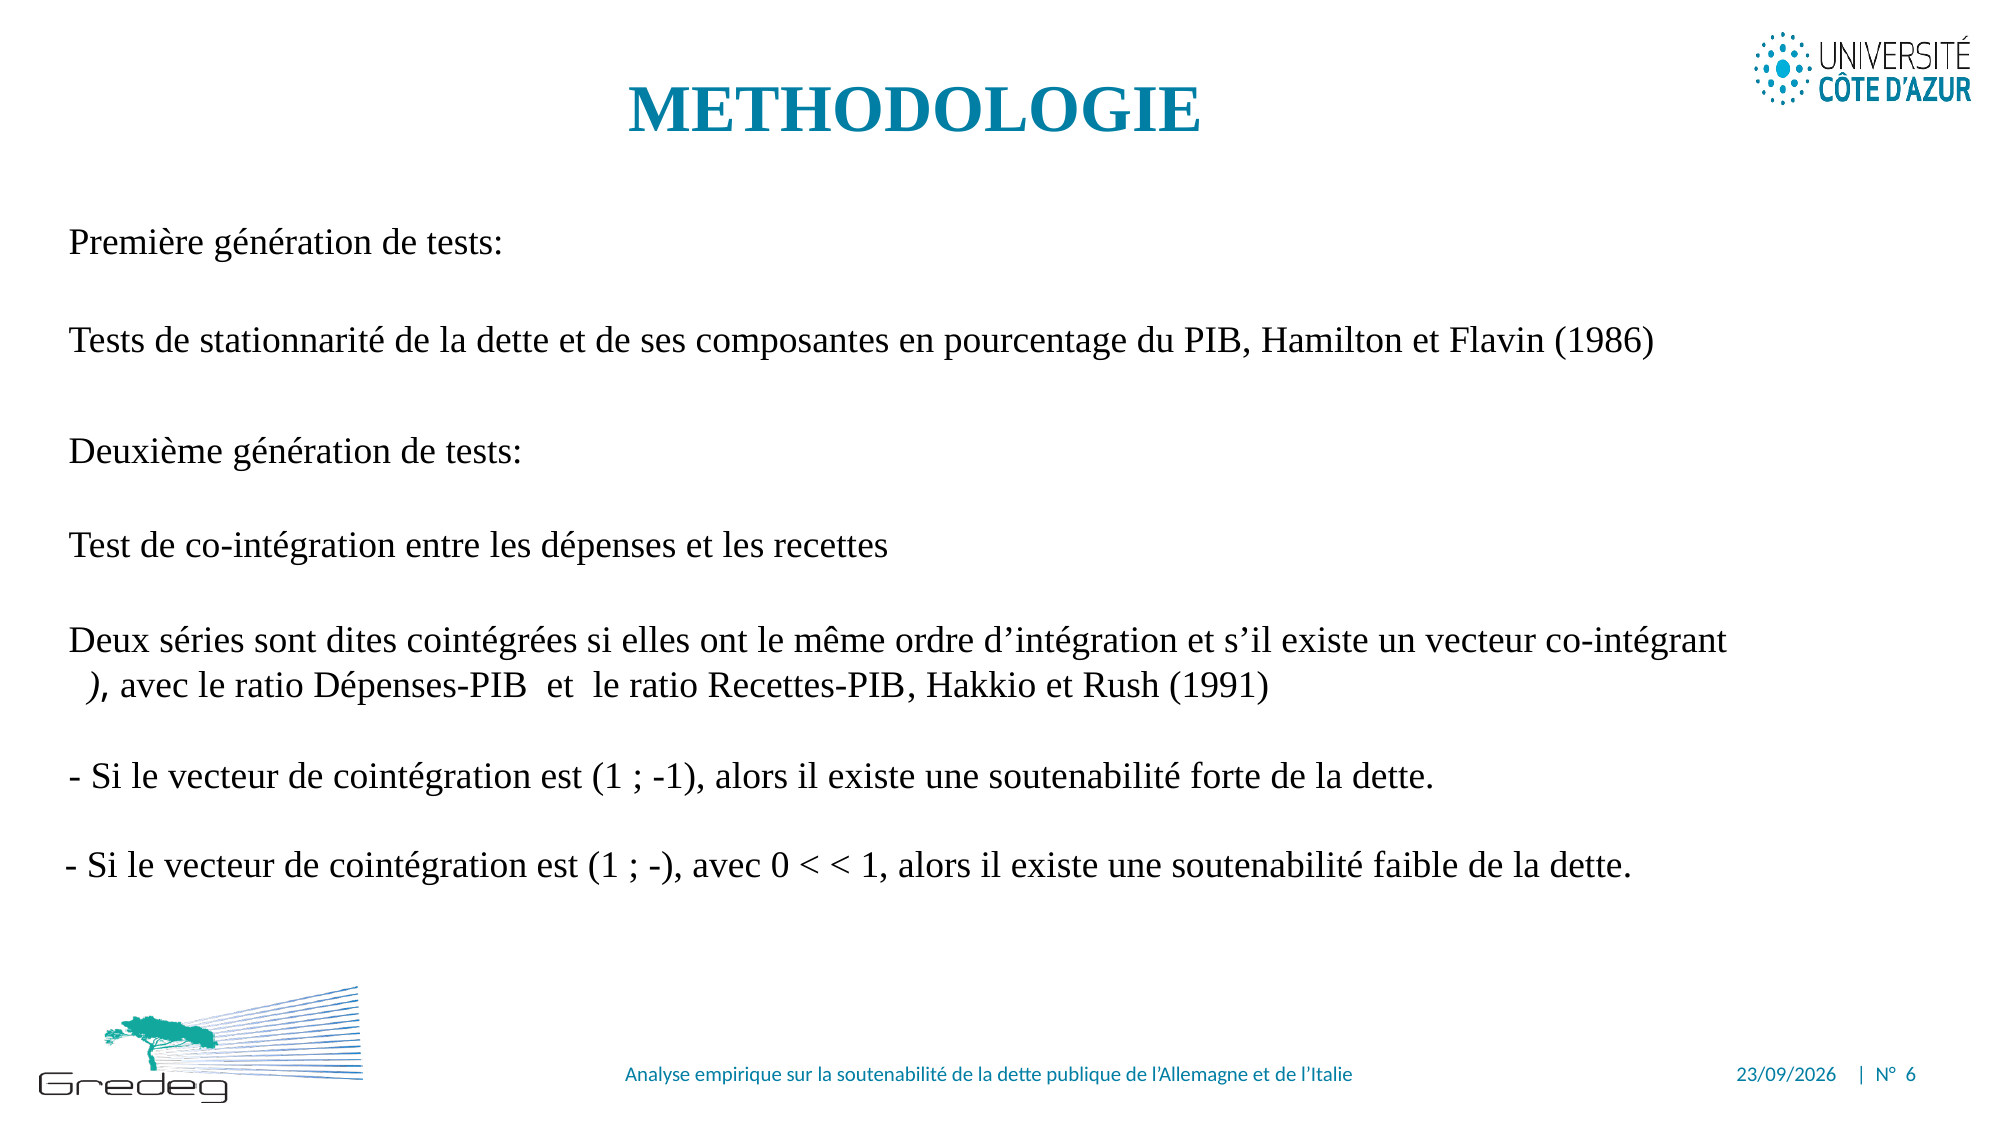

# METHODOLOGIE
Première génération de tests:
Tests de stationnarité de la dette et de ses composantes en pourcentage du PIB, Hamilton et Flavin (1986)
Deuxième génération de tests:
Test de co-intégration entre les dépenses et les recettes
Deux séries sont dites cointégrées si elles ont le même ordre d’intégration et s’il existe un vecteur co-intégrant
 ), avec le ratio Dépenses-PIB et le ratio Recettes-PIB, Hakkio et Rush (1991)
- Si le vecteur de cointégration est (1 ; -1), alors il existe une soutenabilité forte de la dette.
- Si le vecteur de cointégration est (1 ; -), avec 0 < < 1, alors il existe une soutenabilité faible de la dette.
Analyse empirique sur la soutenabilité de la dette publique de l’Allemagne et de l’Italie
| N° 6